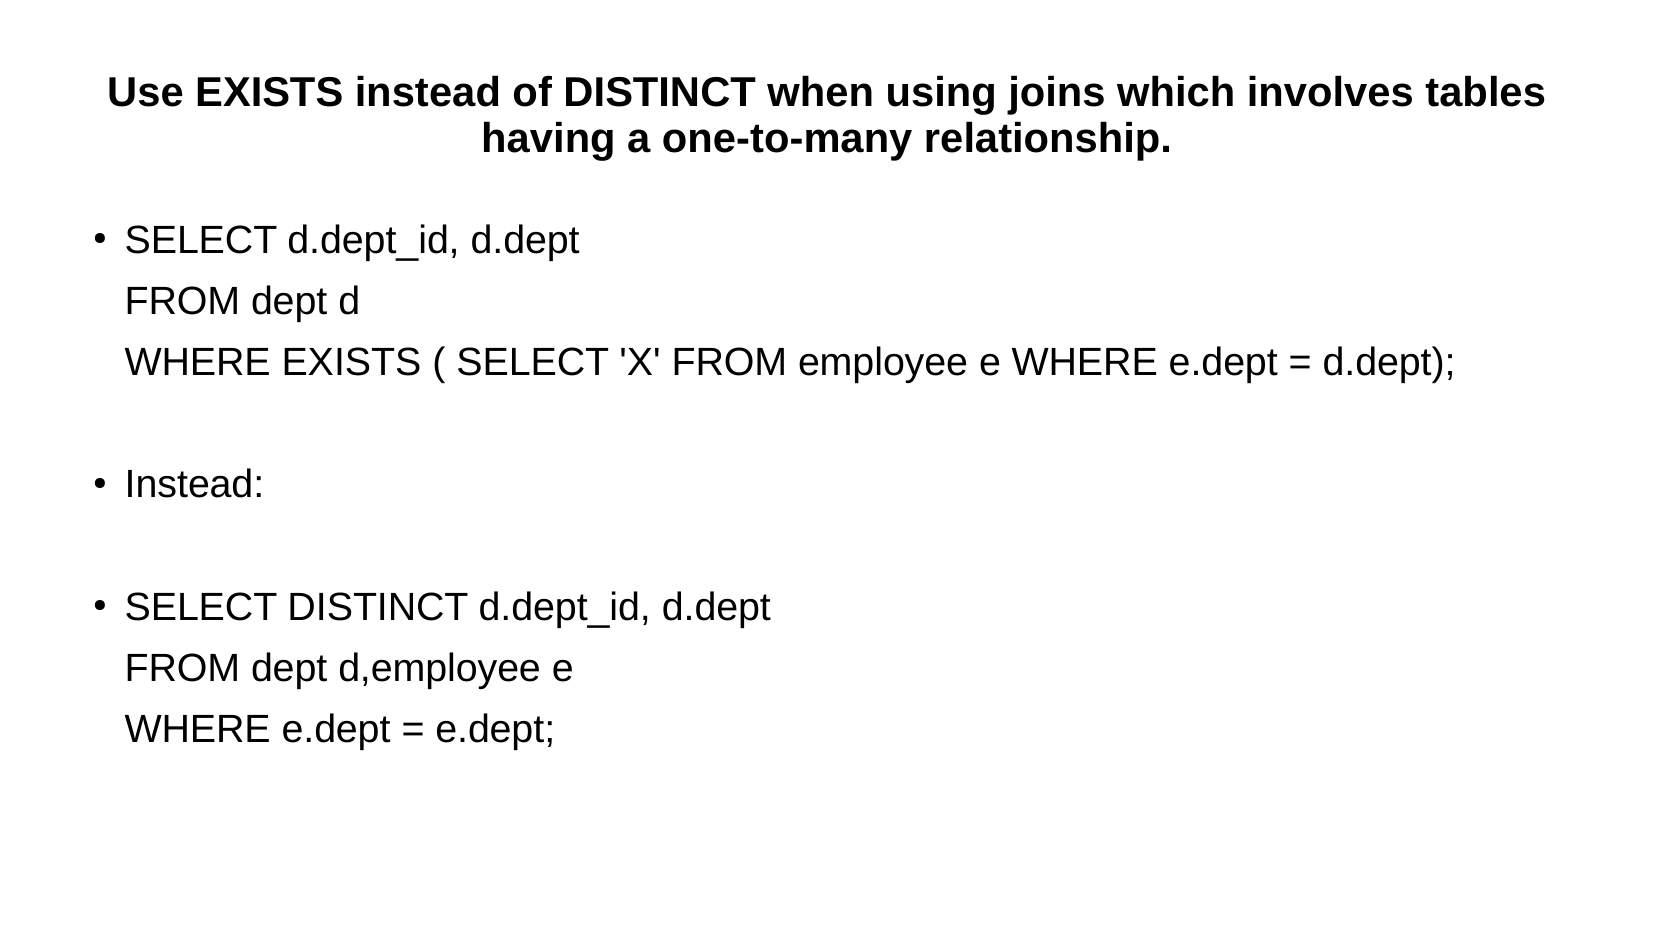

# Use EXISTS instead of DISTINCT when using joins which involves tables having a one-to-many relationship.
SELECT d.dept_id, d.dept
FROM dept d
WHERE EXISTS ( SELECT 'X' FROM employee e WHERE e.dept = d.dept);
Instead:
SELECT DISTINCT d.dept_id, d.dept
FROM dept d,employee e
WHERE e.dept = e.dept;